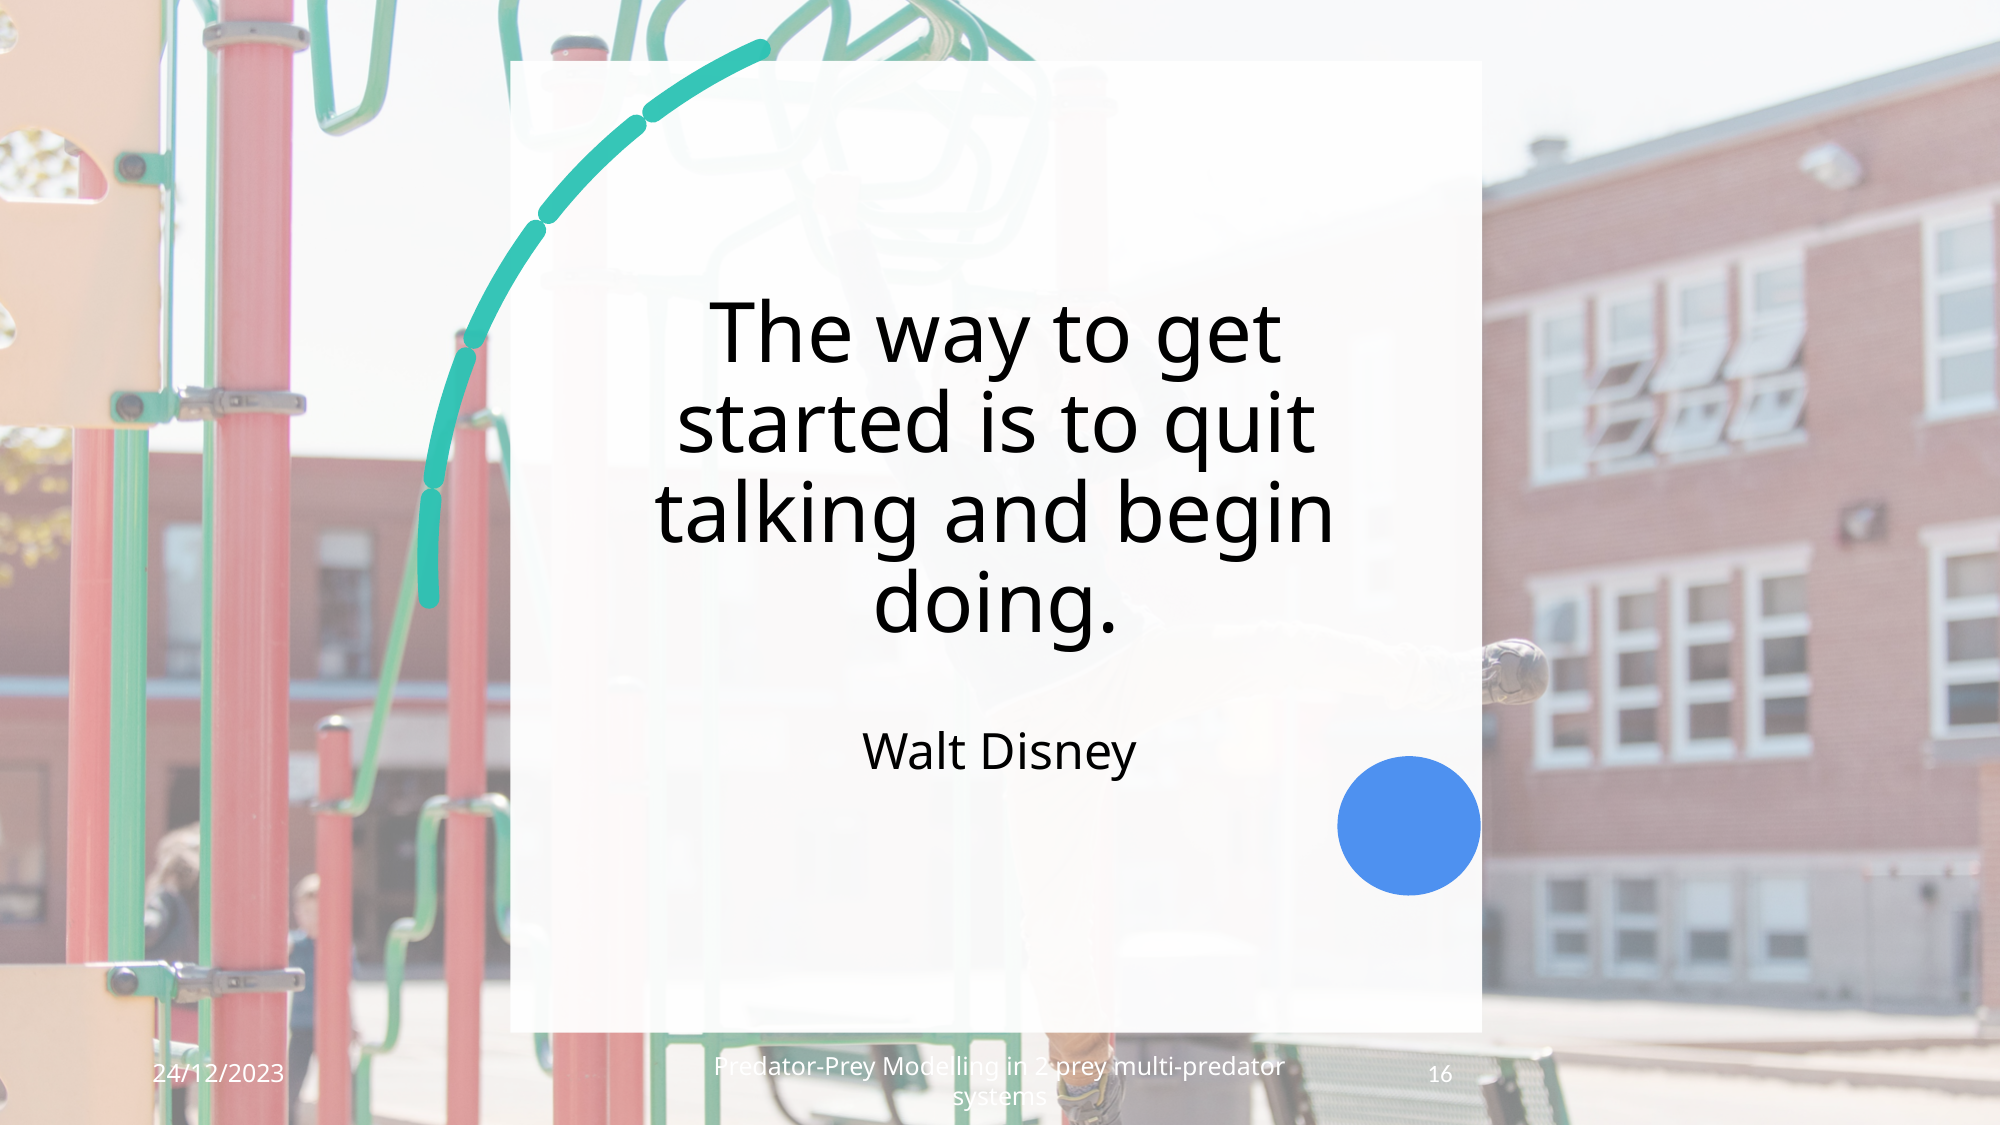

# The way to get started is to quit talking and begin doing.
Walt Disney
24/12/2023
Predator-Prey Modelling in 2 prey multi-predator systems